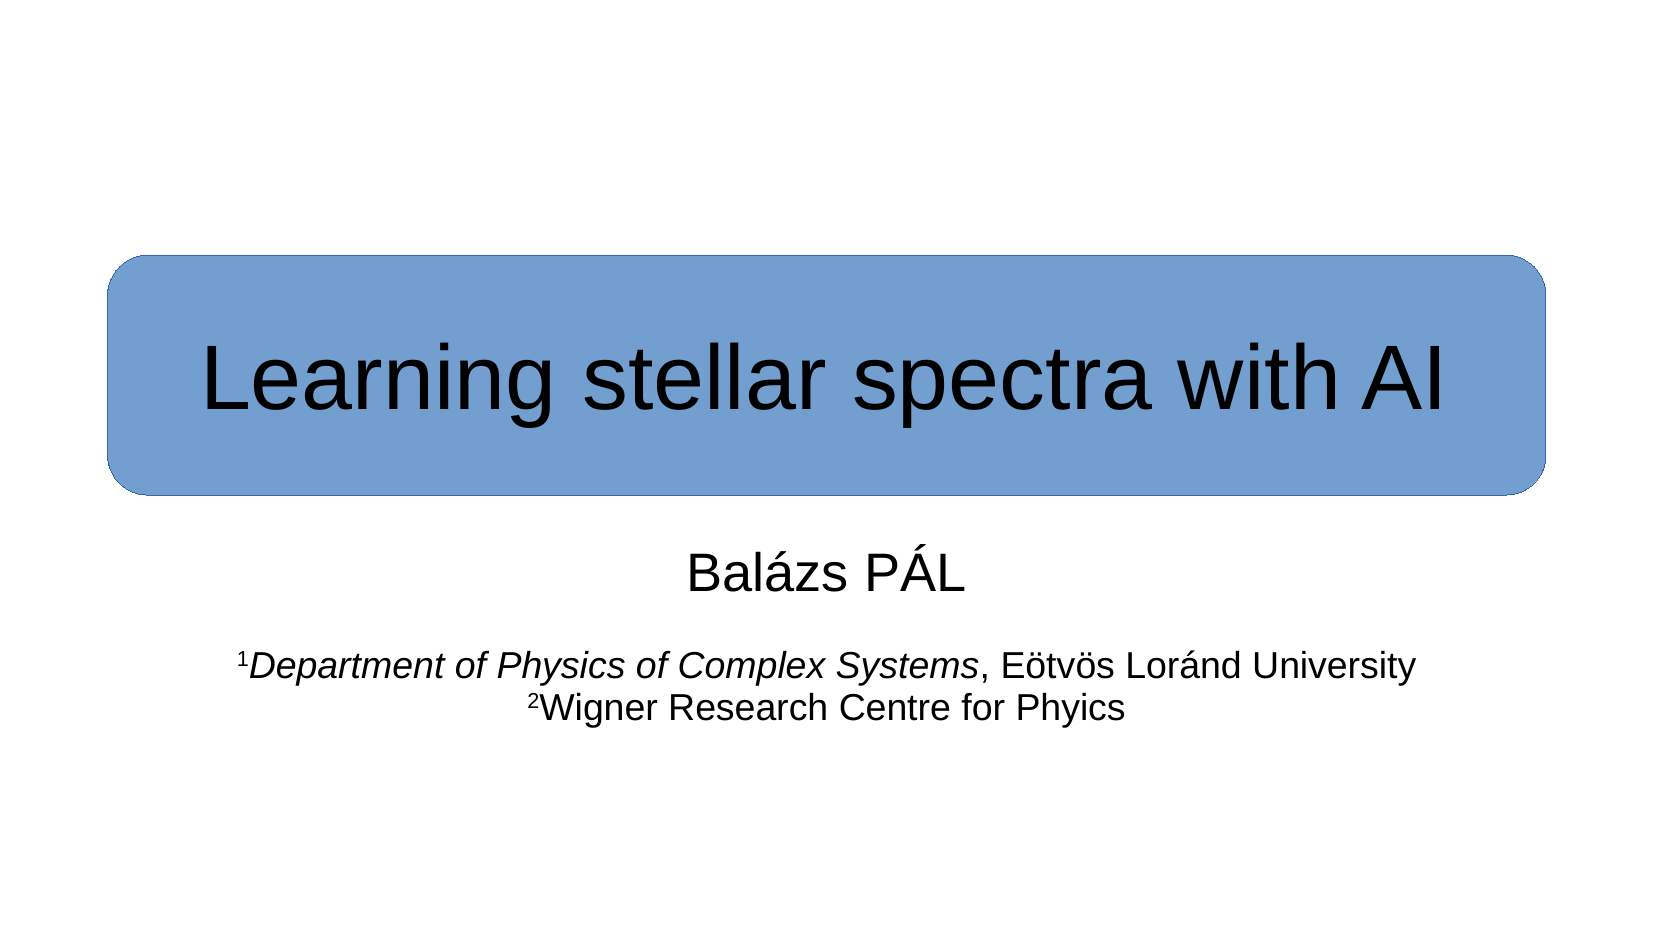

# Learning stellar spectra with AI
Balázs PÁL
1Department of Physics of Complex Systems, Eötvös Loránd University
2Wigner Research Centre for Phyics